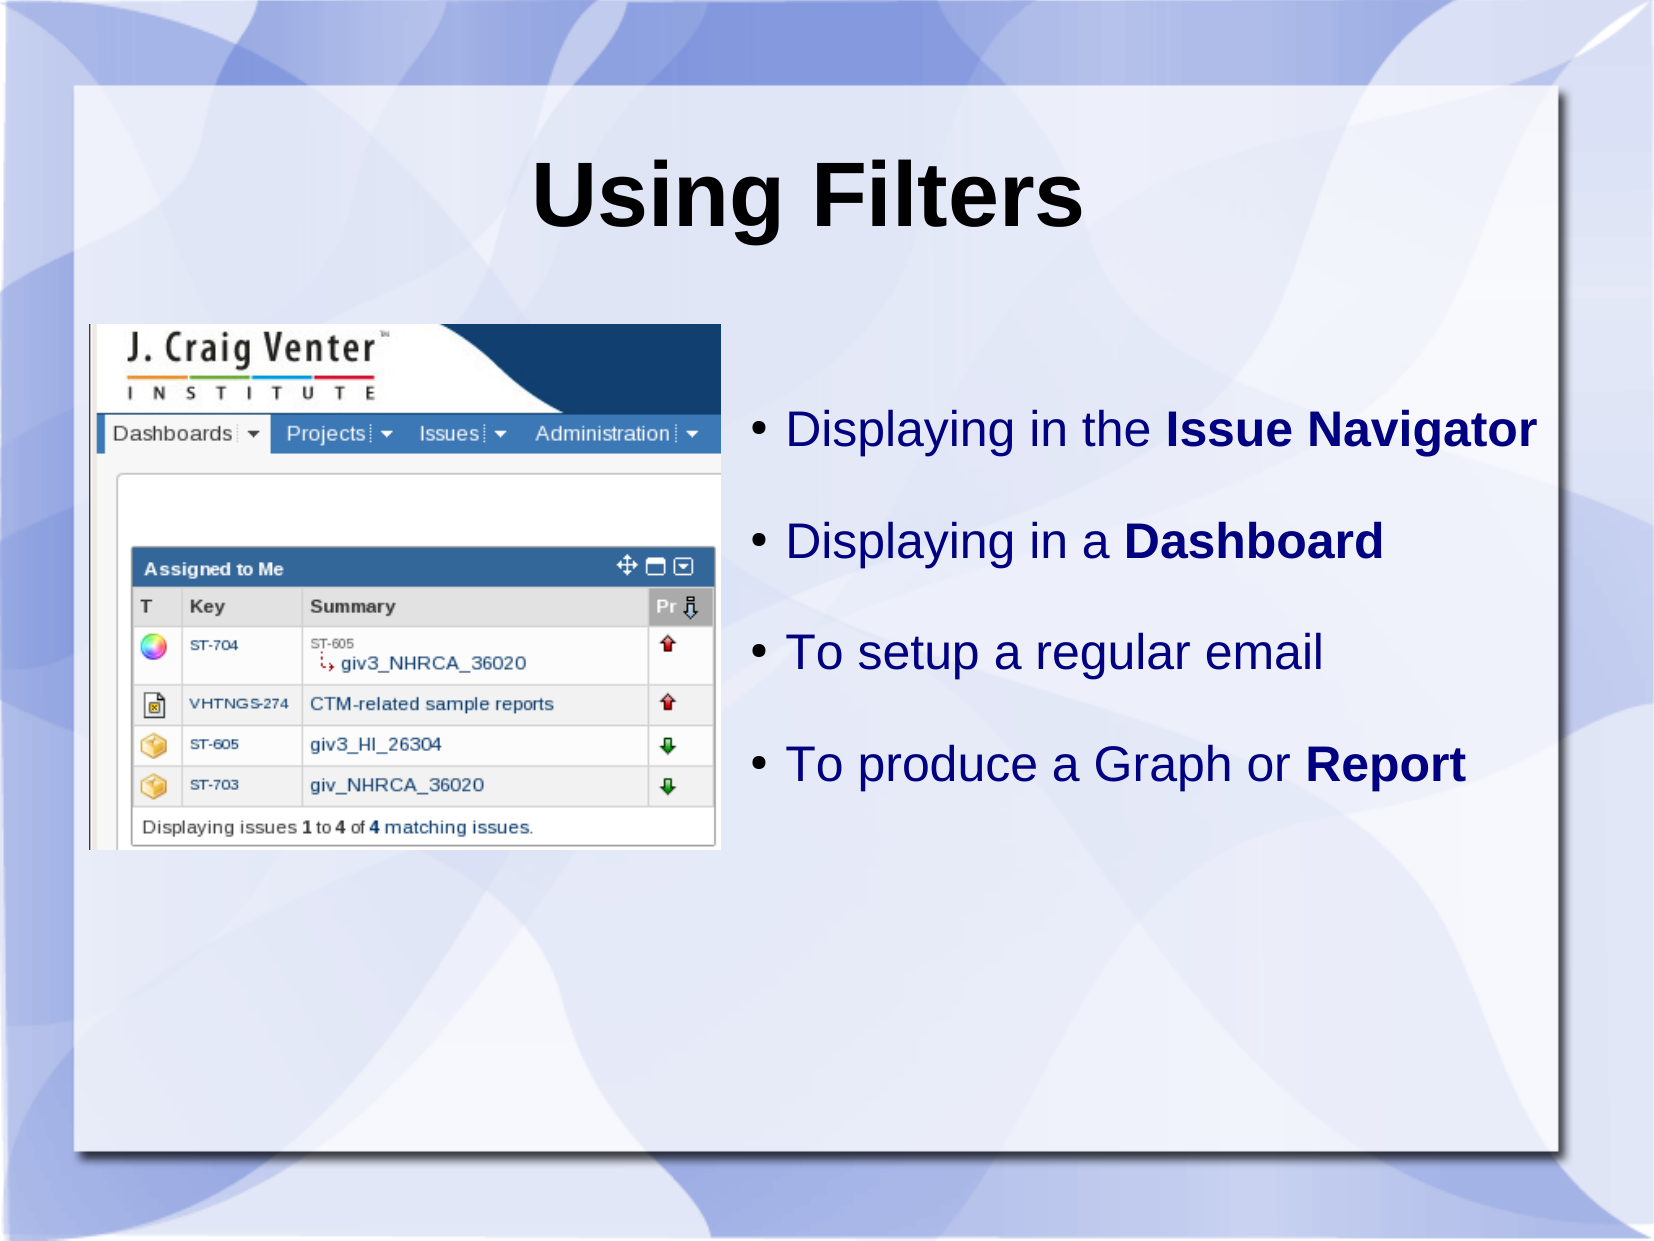

Using Filters
# Displaying in the Issue Navigator
Displaying in a Dashboard
To setup a regular email
To produce a Graph or Report